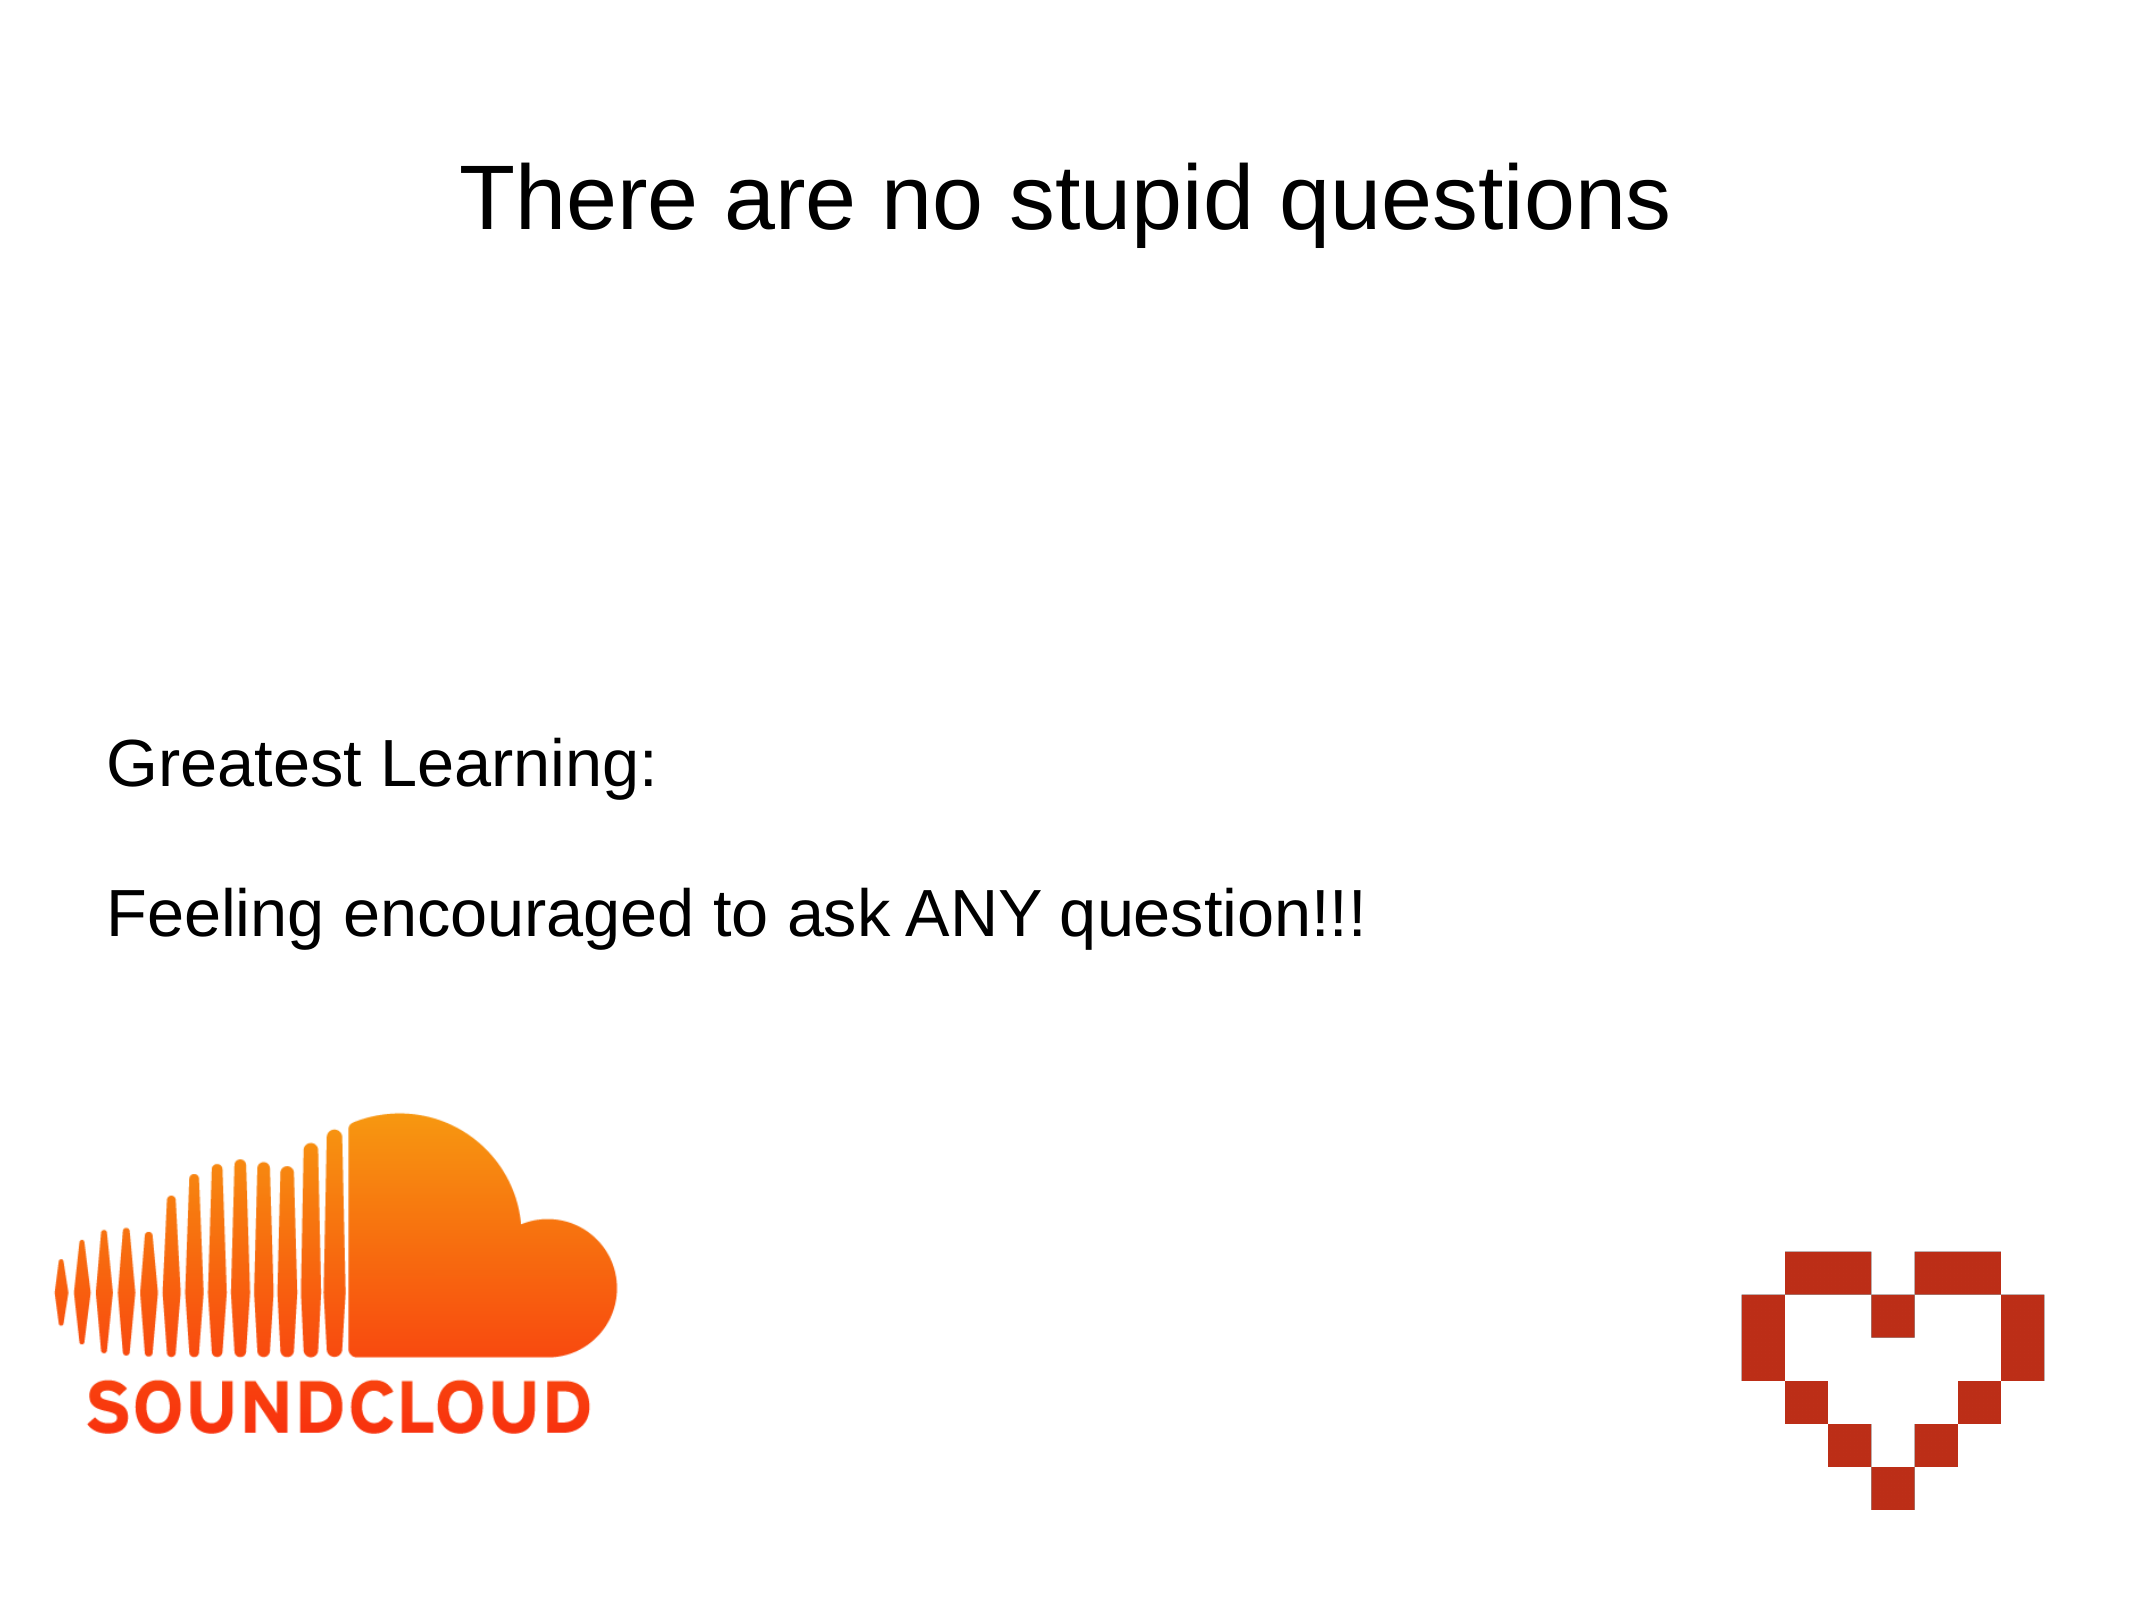

# There are no stupid questions
Greatest Learning:
Feeling encouraged to ask ANY question!!!